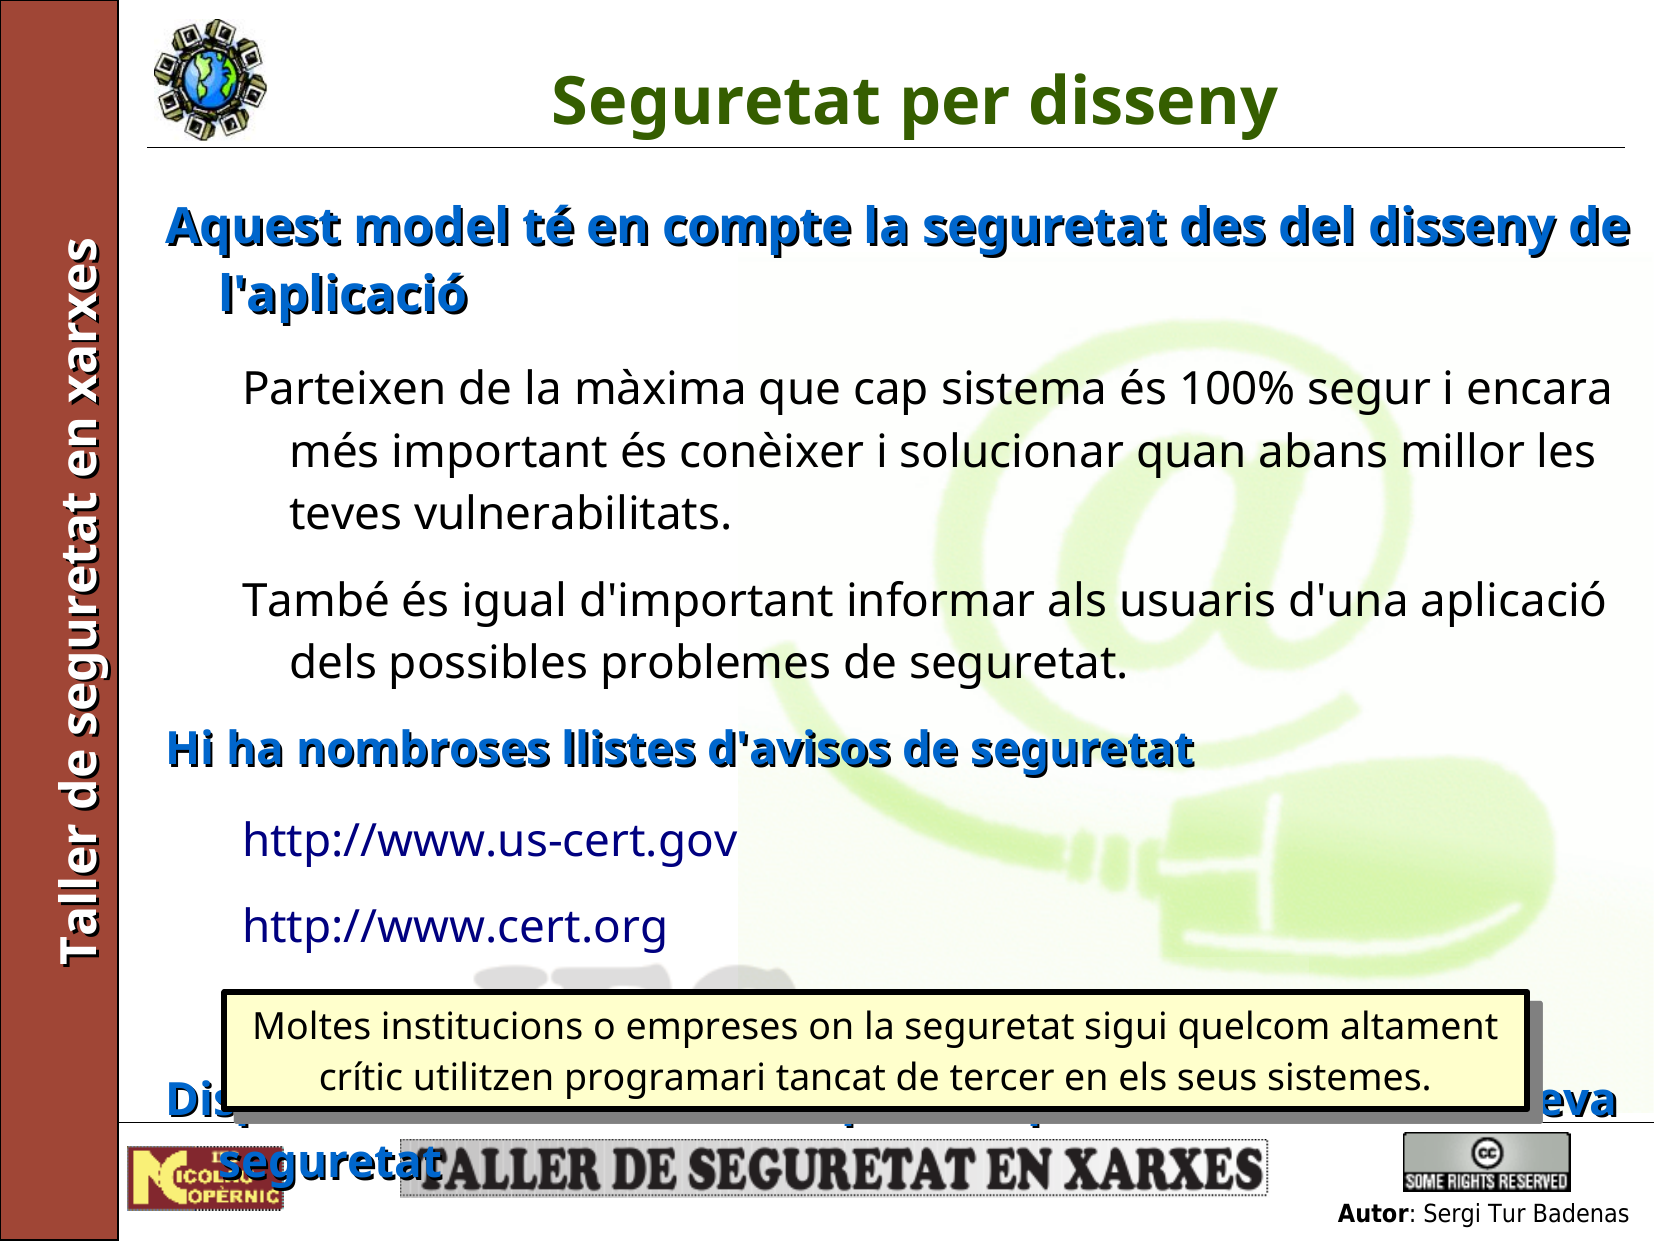

# Seguretat per disseny
Aquest model té en compte la seguretat des del disseny de l'aplicació
Parteixen de la màxima que cap sistema és 100% segur i encara més important és conèixer i solucionar quan abans millor les teves vulnerabilitats.
També és igual d'important informar als usuaris d'una aplicació dels possibles problemes de seguretat.
Hi ha nombroses llistes d'avisos de seguretat
http://www.us-cert.gov
http://www.cert.org
http://escert.upc.edu
Disposar del codi font d'una aplicació permet auditar-ne la seva seguretat
Moltes institucions o empreses on la seguretat sigui quelcom altament crític utilitzen programari tancat de tercer en els seus sistemes.